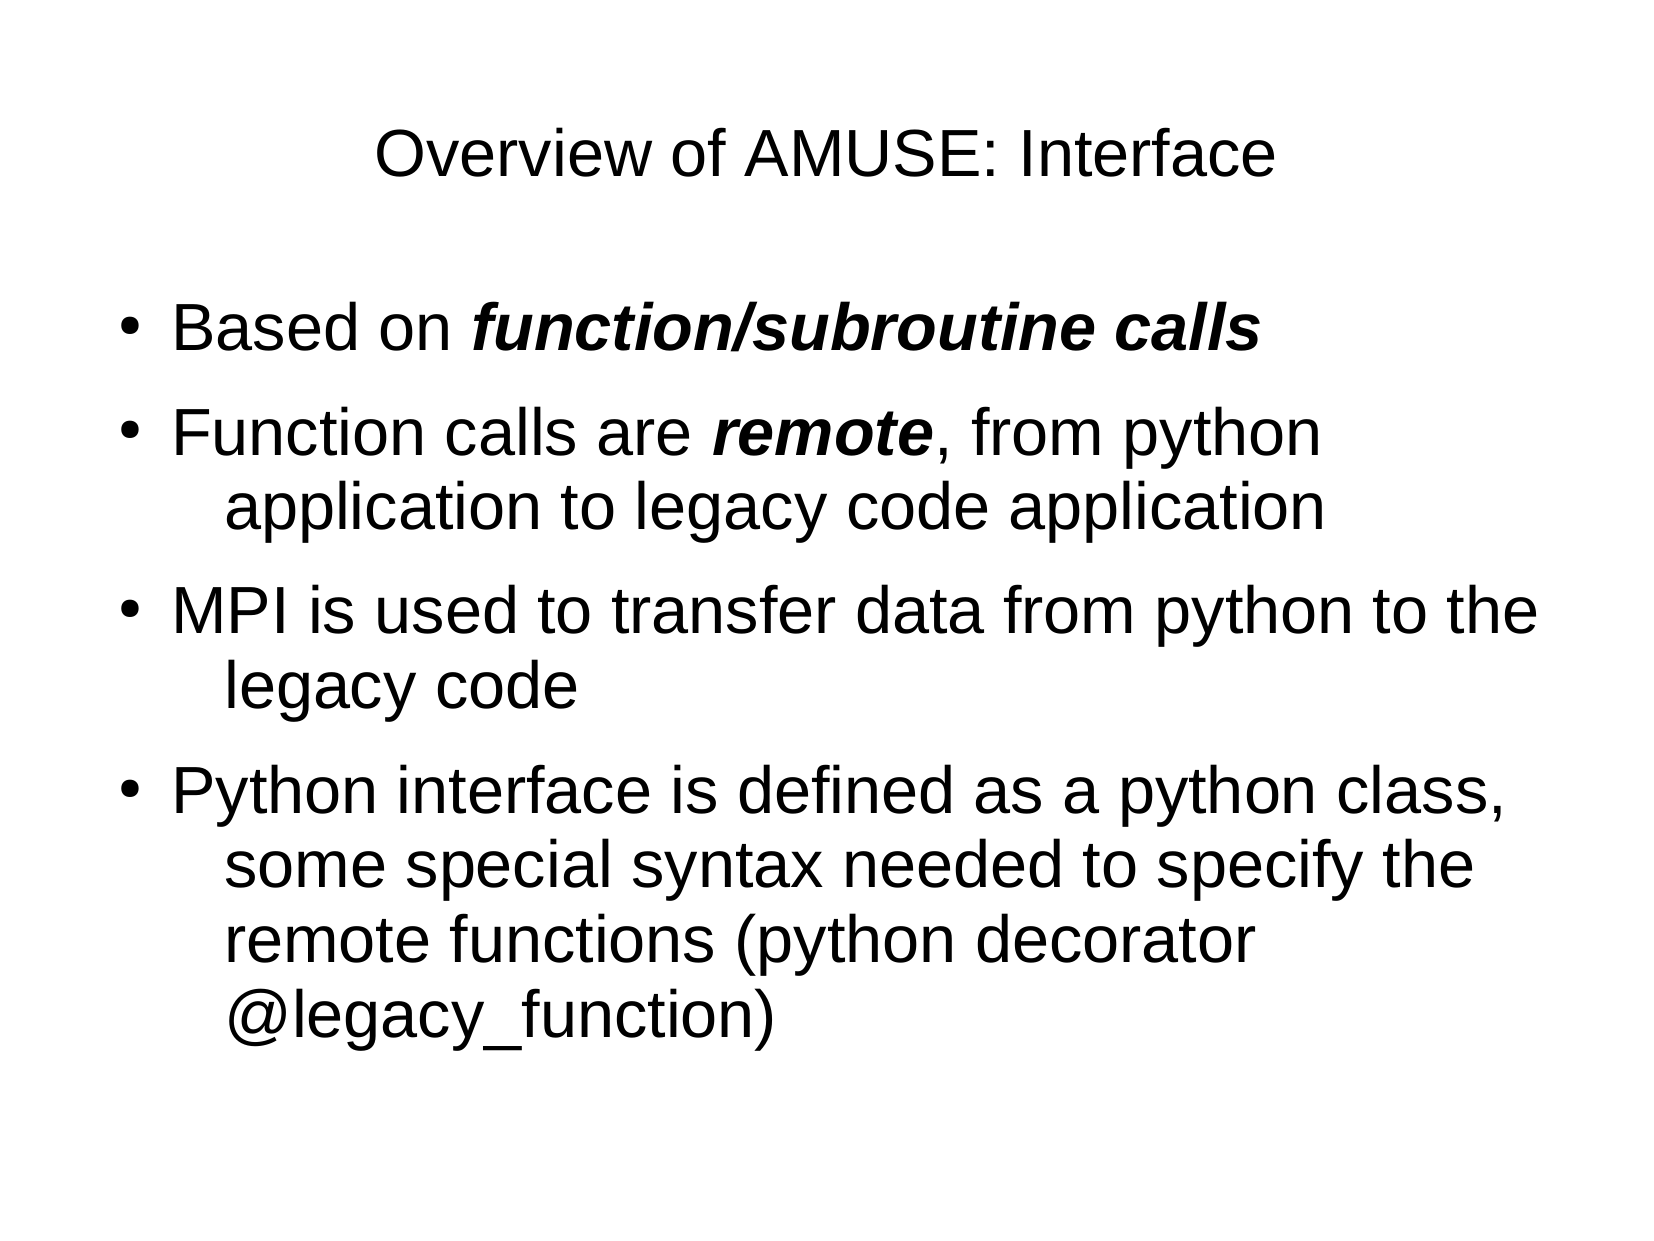

# Overview of AMUSE: Interface
Based on function/subroutine calls
Function calls are remote, from python application to legacy code application
MPI is used to transfer data from python to the legacy code
Python interface is defined as a python class, some special syntax needed to specify the remote functions (python decorator @legacy_function)